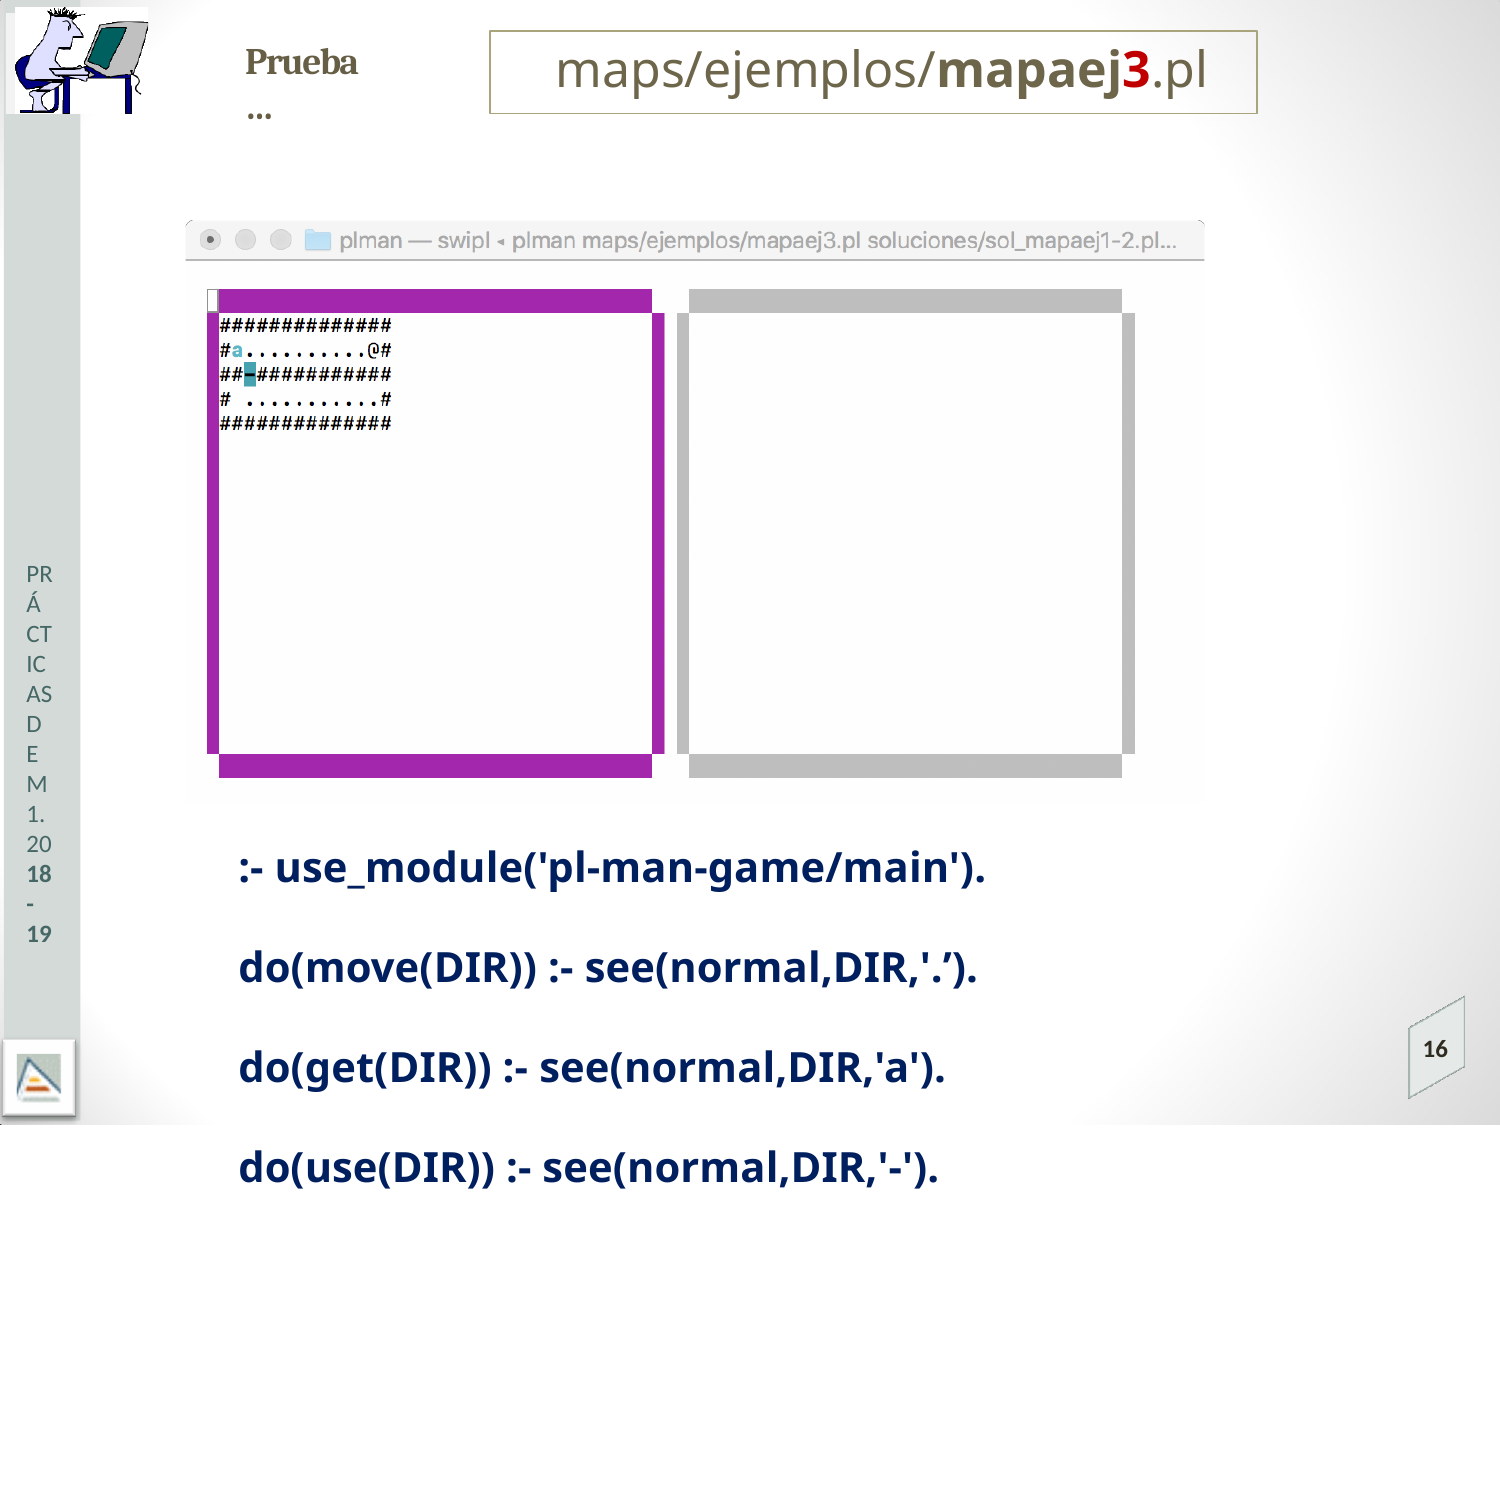

maps/ejemplos/mapaej3.pl
Prueba …
PRÁCTICAS DE M1. 2018-19
:- use_module('pl-man-game/main').
do(move(DIR)) :- see(normal,DIR,'.’).
do(get(DIR)) :- see(normal,DIR,'a').
do(use(DIR)) :- see(normal,DIR,'-').